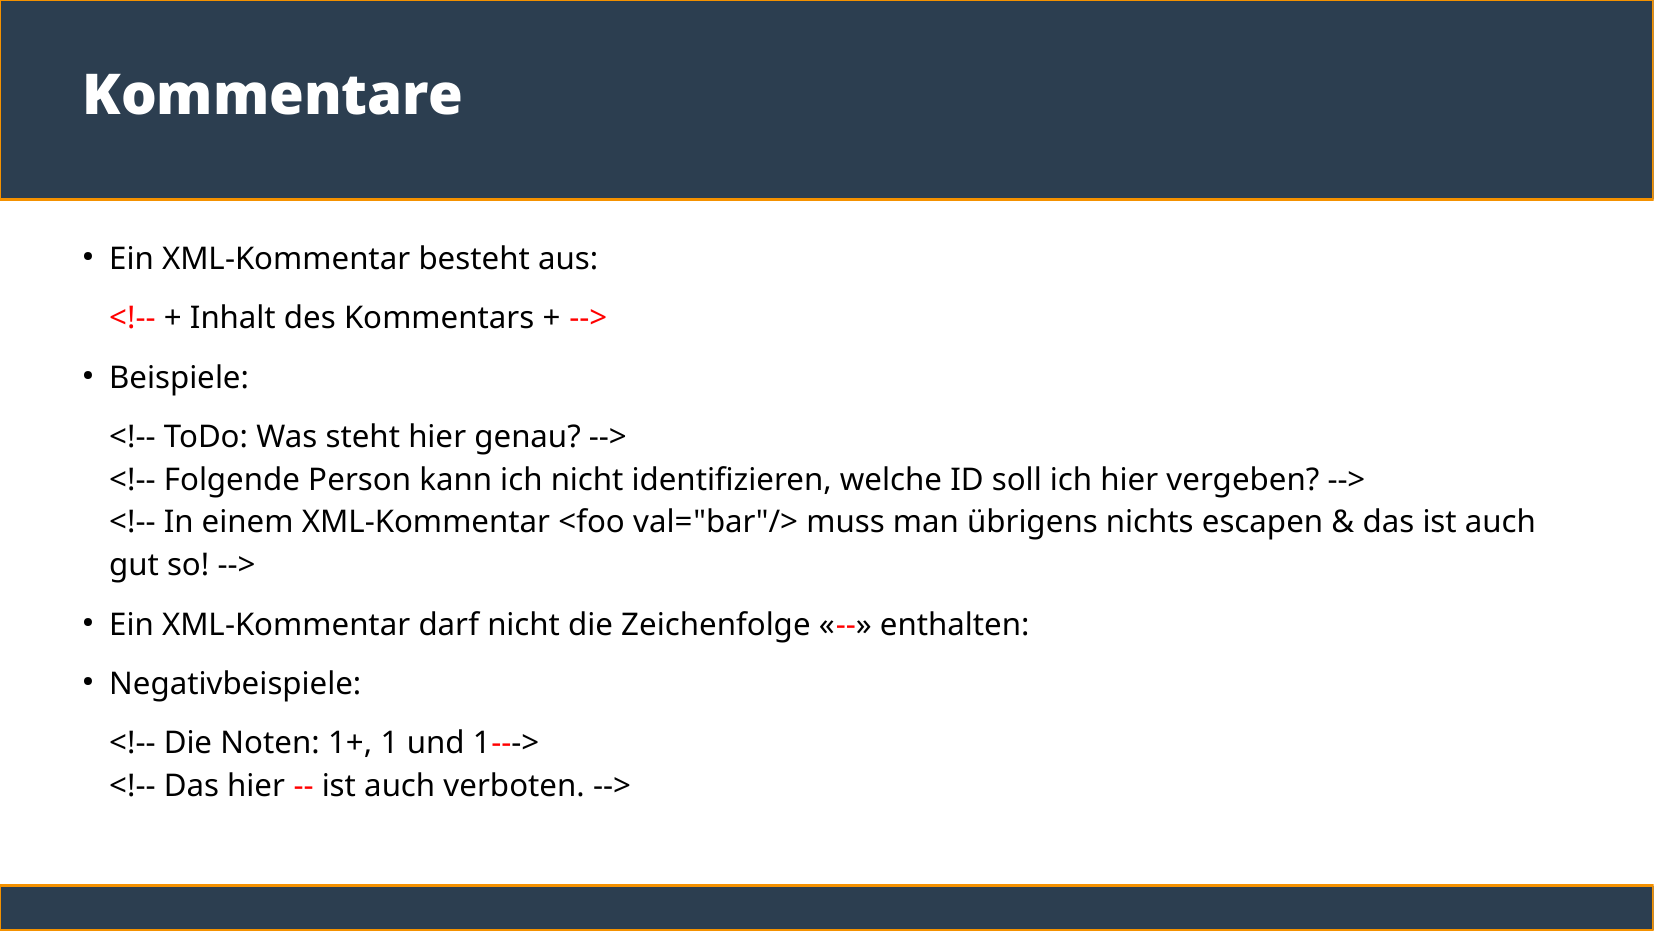

# Kommentare
Ein XML-Kommentar besteht aus:
<!-- + Inhalt des Kommentars + -->
Beispiele:
<!-- ToDo: Was steht hier genau? -->
<!-- Folgende Person kann ich nicht identifizieren, welche ID soll ich hier vergeben? -->
<!-- In einem XML-Kommentar <foo val="bar"/> muss man übrigens nichts escapen & das ist auch gut so! -->
Ein XML-Kommentar darf nicht die Zeichenfolge «--» enthalten:
Negativbeispiele:
<!-- Die Noten: 1+, 1 und 1--->
<!-- Das hier -- ist auch verboten. -->